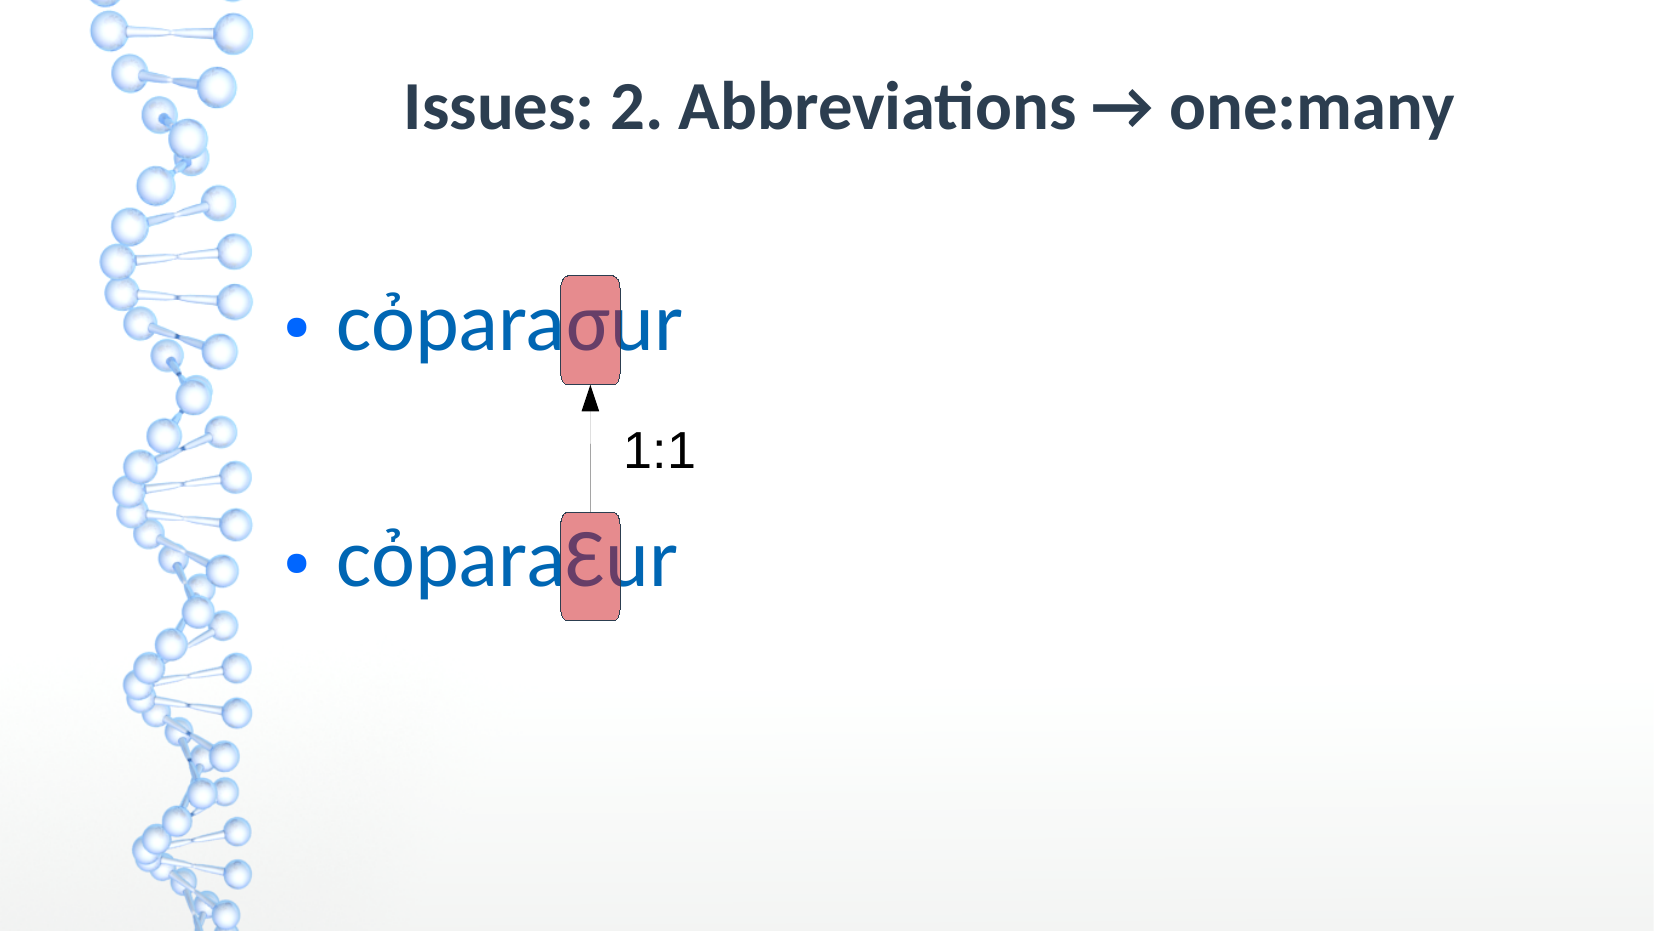

# Issues: 2. Abbreviations → one:many
cỏparaσur
1:1
cỏparaƐur